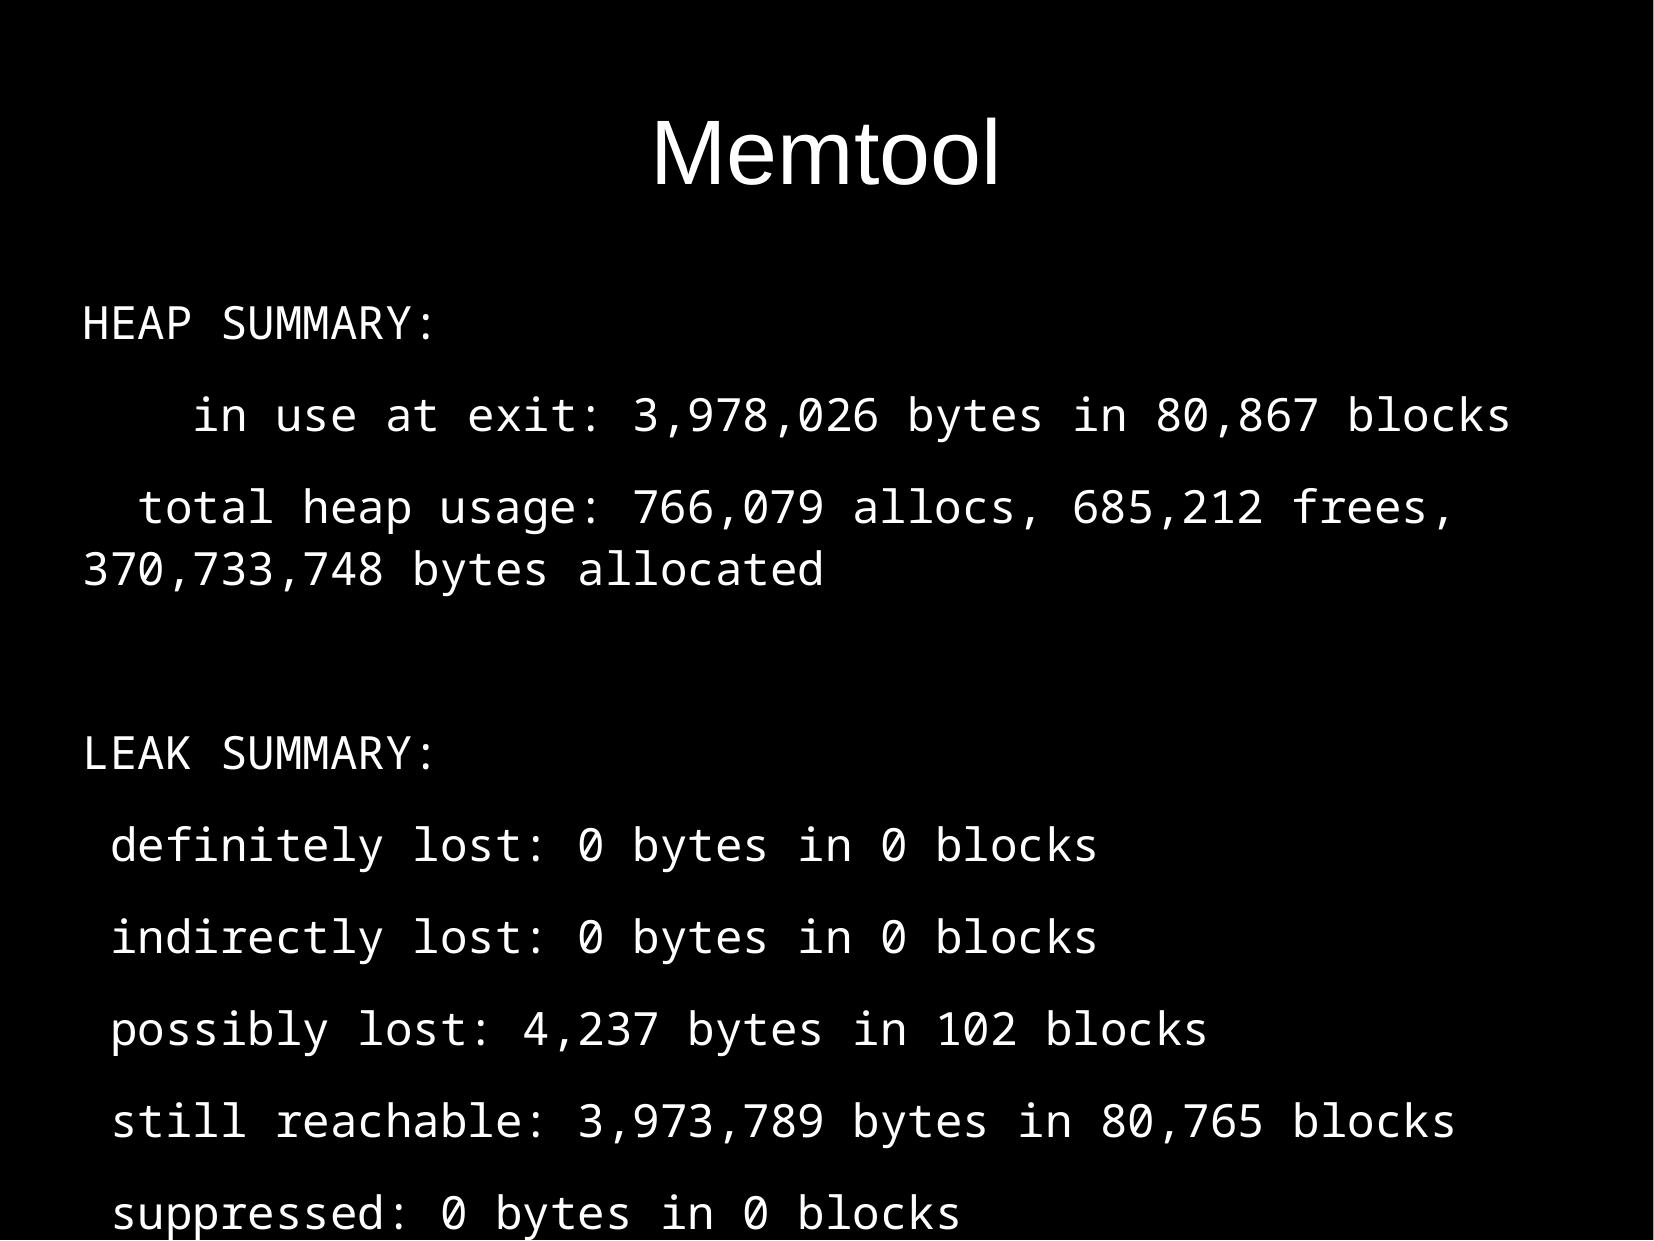

# Memtool
HEAP SUMMARY:
 in use at exit: 3,978,026 bytes in 80,867 blocks
 total heap usage: 766,079 allocs, 685,212 frees, 370,733,748 bytes allocated
LEAK SUMMARY:
 definitely lost: 0 bytes in 0 blocks
 indirectly lost: 0 bytes in 0 blocks
 possibly lost: 4,237 bytes in 102 blocks
 still reachable: 3,973,789 bytes in 80,765 blocks
 suppressed: 0 bytes in 0 blocks